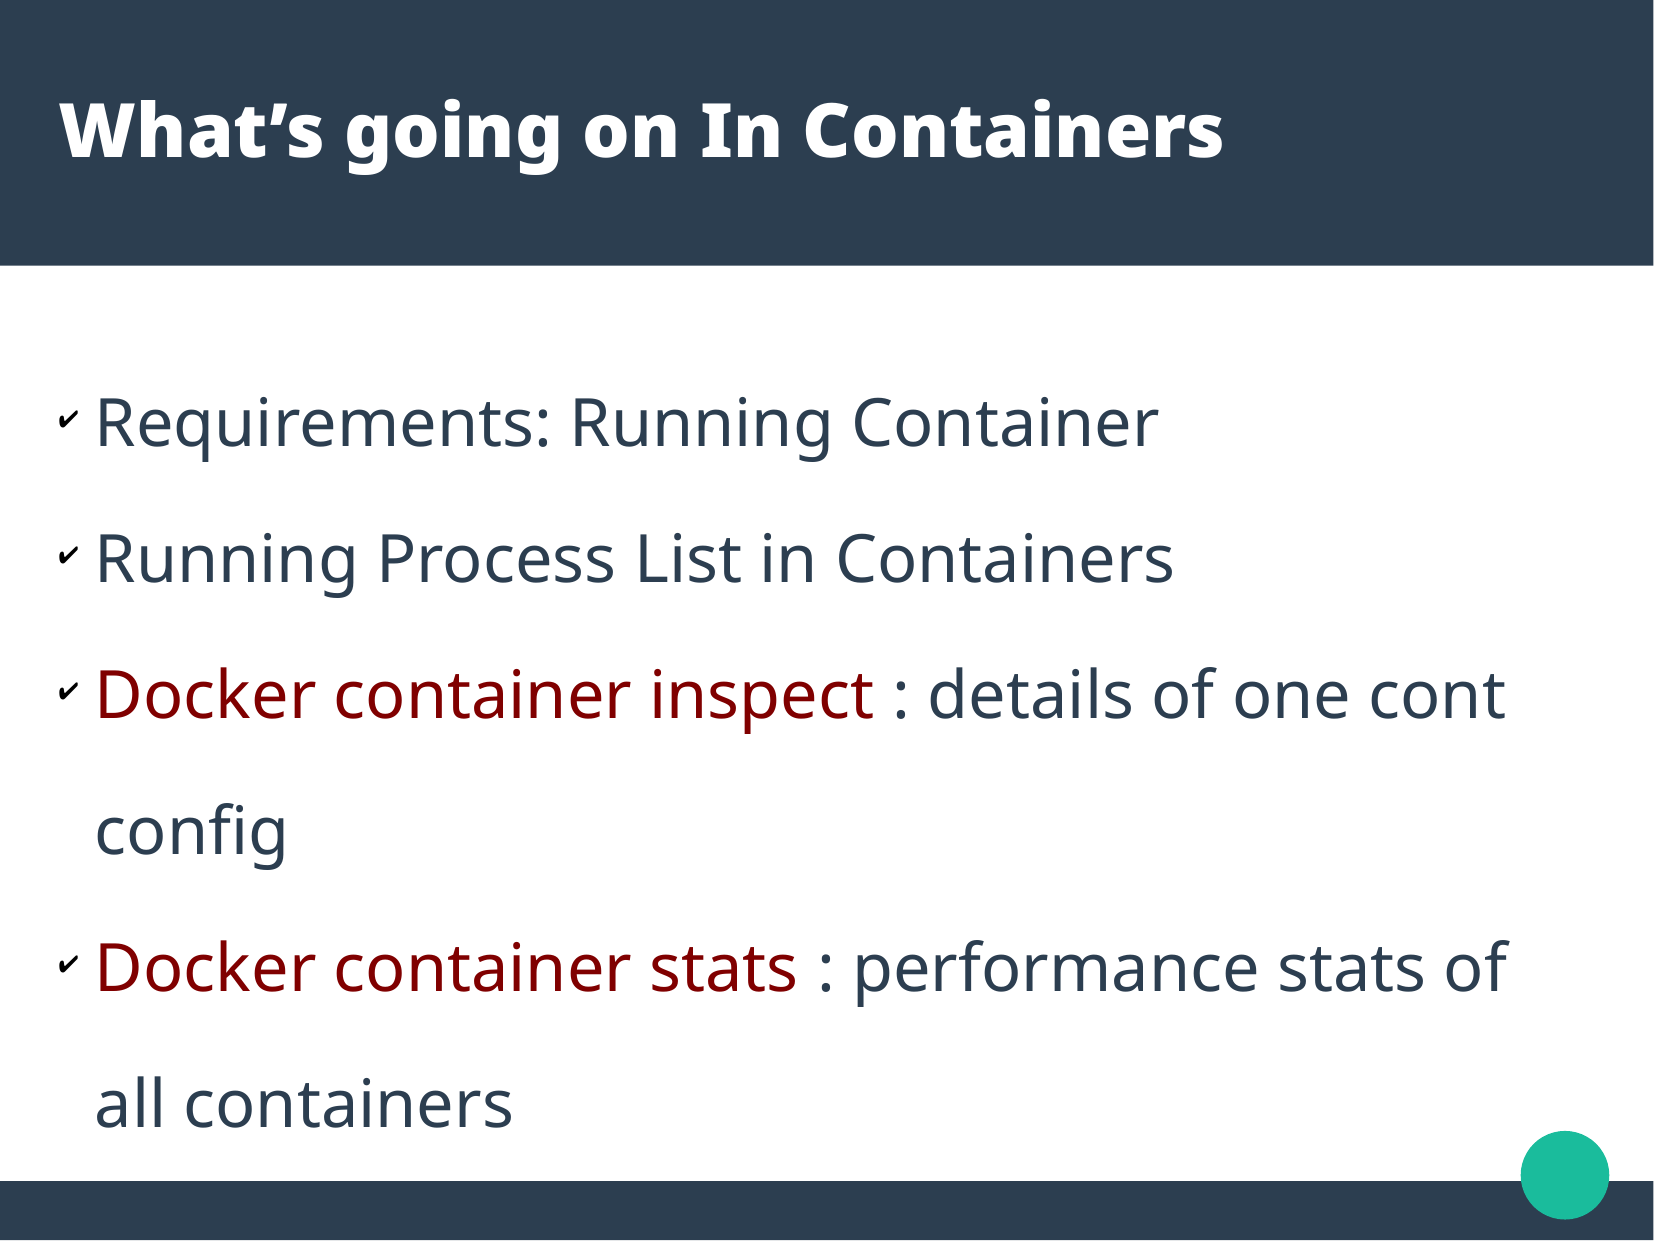

# What’s going on In Containers
Requirements: Running Container
Running Process List in Containers
Docker container inspect : details of one cont config
Docker container stats : performance stats of all containers